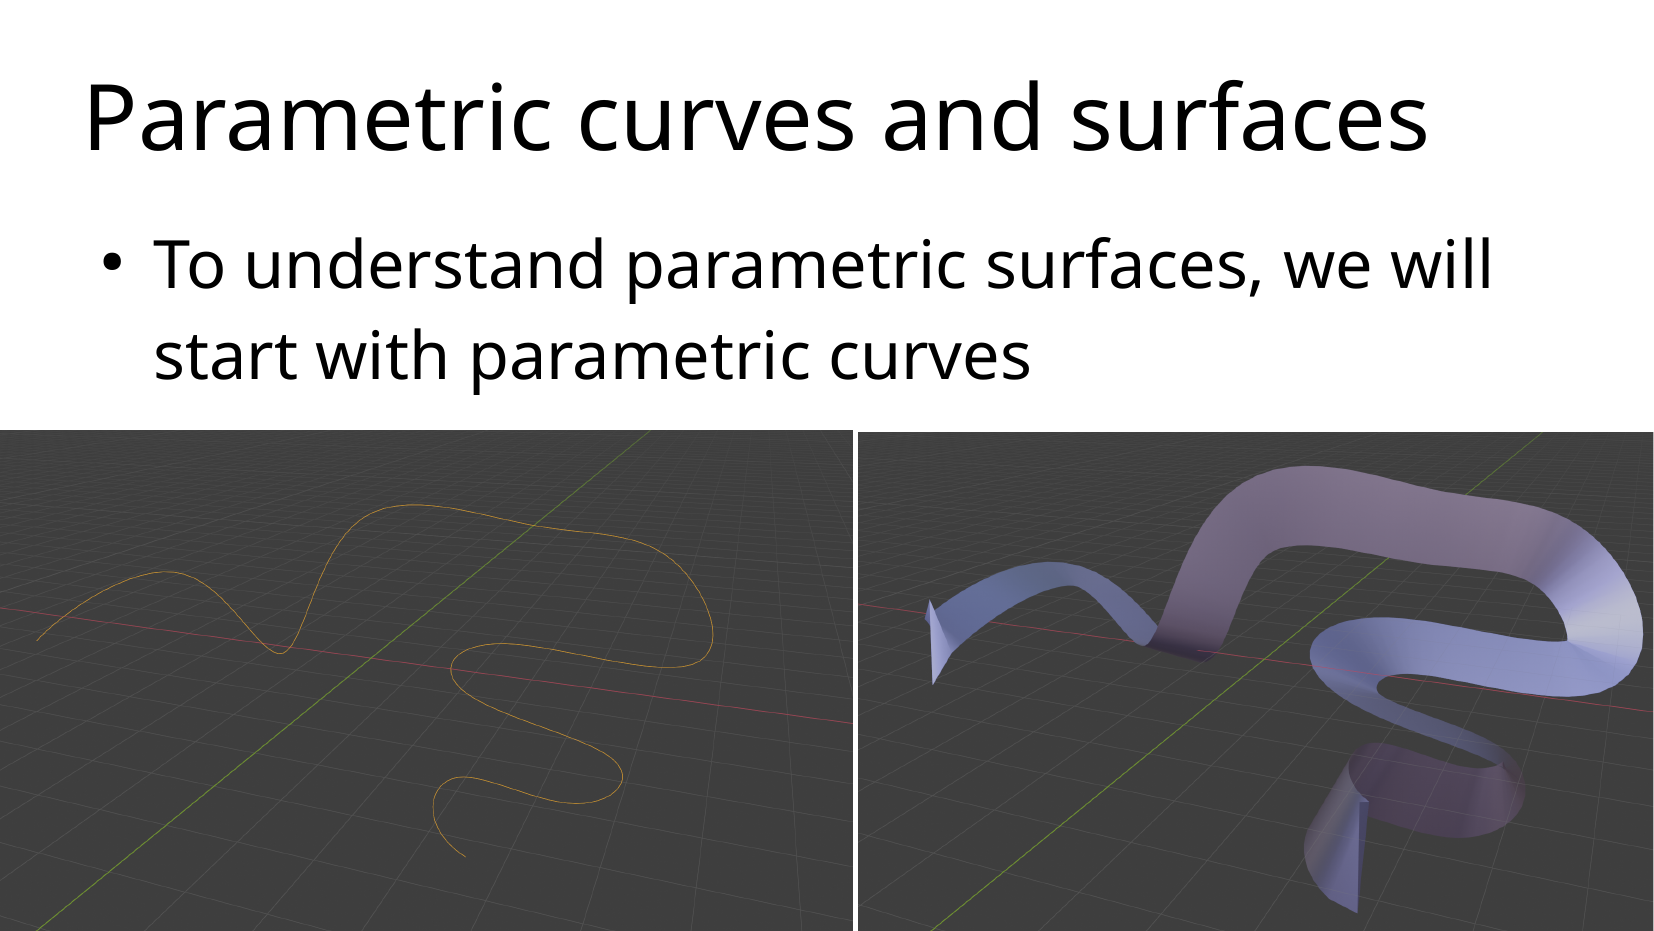

# Parametric curves and surfaces
To understand parametric surfaces, we will start with parametric curves